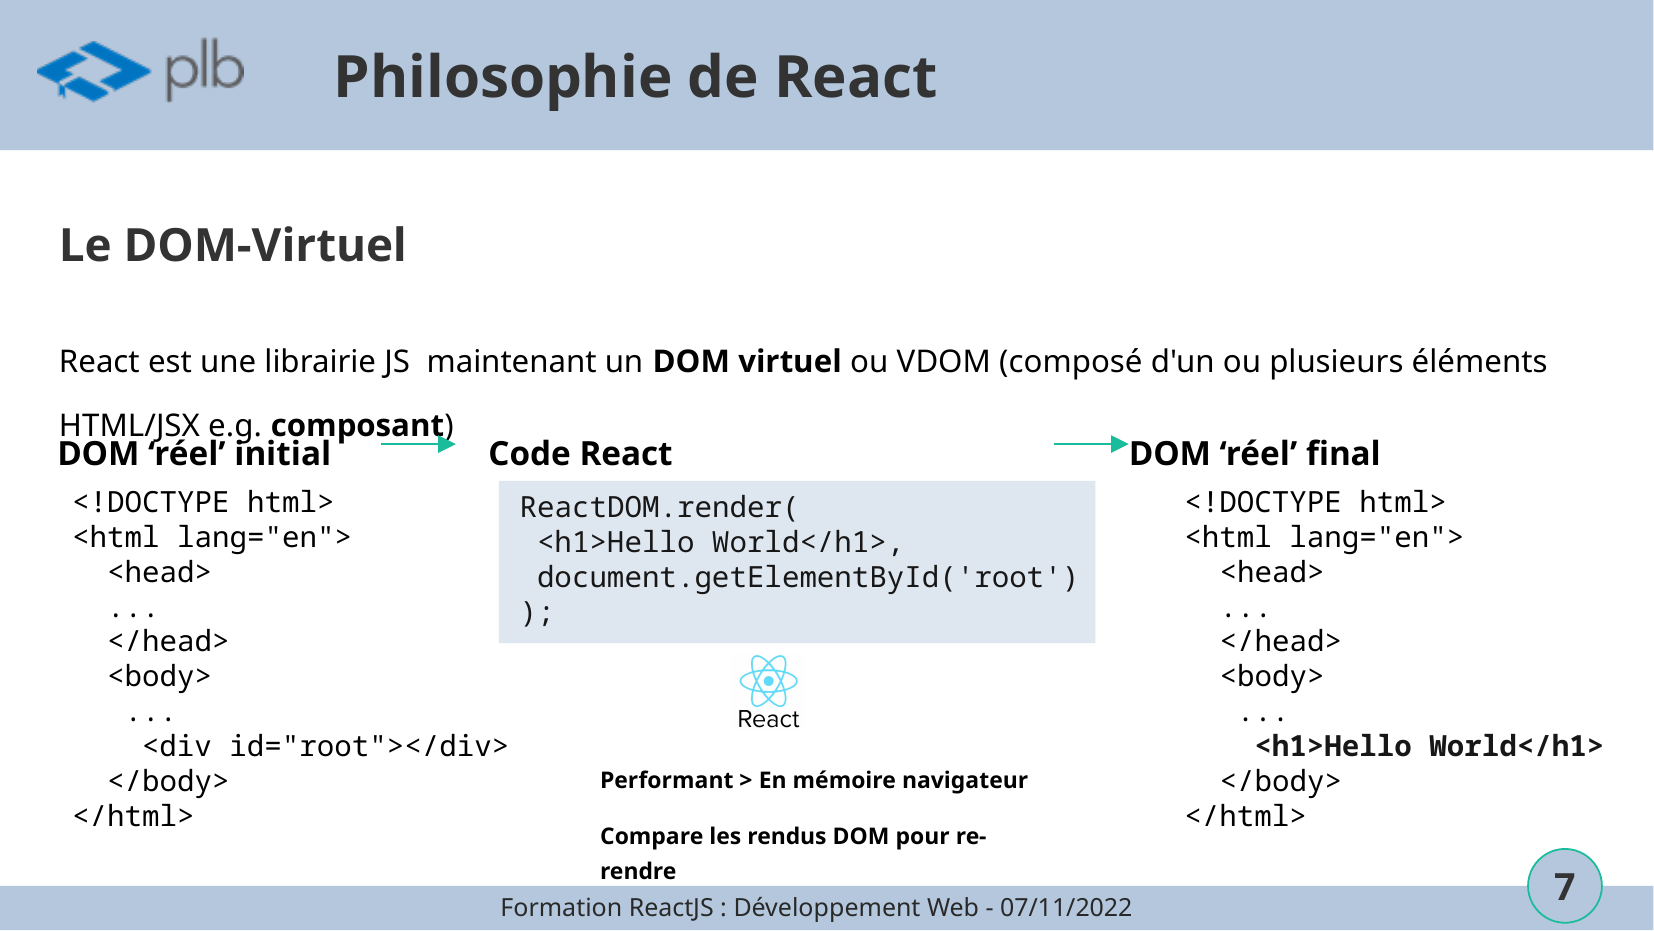

# Philosophie de React
Le DOM-Virtuel
React est une librairie JS maintenant un DOM virtuel ou VDOM (composé d'un ou plusieurs éléments HTML/JSX e.g. composant)
DOM ‘réel’ initial Code React DOM ‘réel’ final
<!DOCTYPE html>
<html lang="en">
 <head>
 ...
 </head>
 <body>
 ...
 <div id="root"></div>
 </body>
</html>
<!DOCTYPE html>
<html lang="en">
 <head>
 ...
 </head>
 <body>
 ...
 <h1>Hello World</h1>
 </body>
</html>
ReactDOM.render(
 <h1>Hello World</h1>,
 document.getElementById('root')
);
Performant > En mémoire navigateur
Compare les rendus DOM pour re-rendre
Formation ReactJS : Développement Web - 07/11/2022